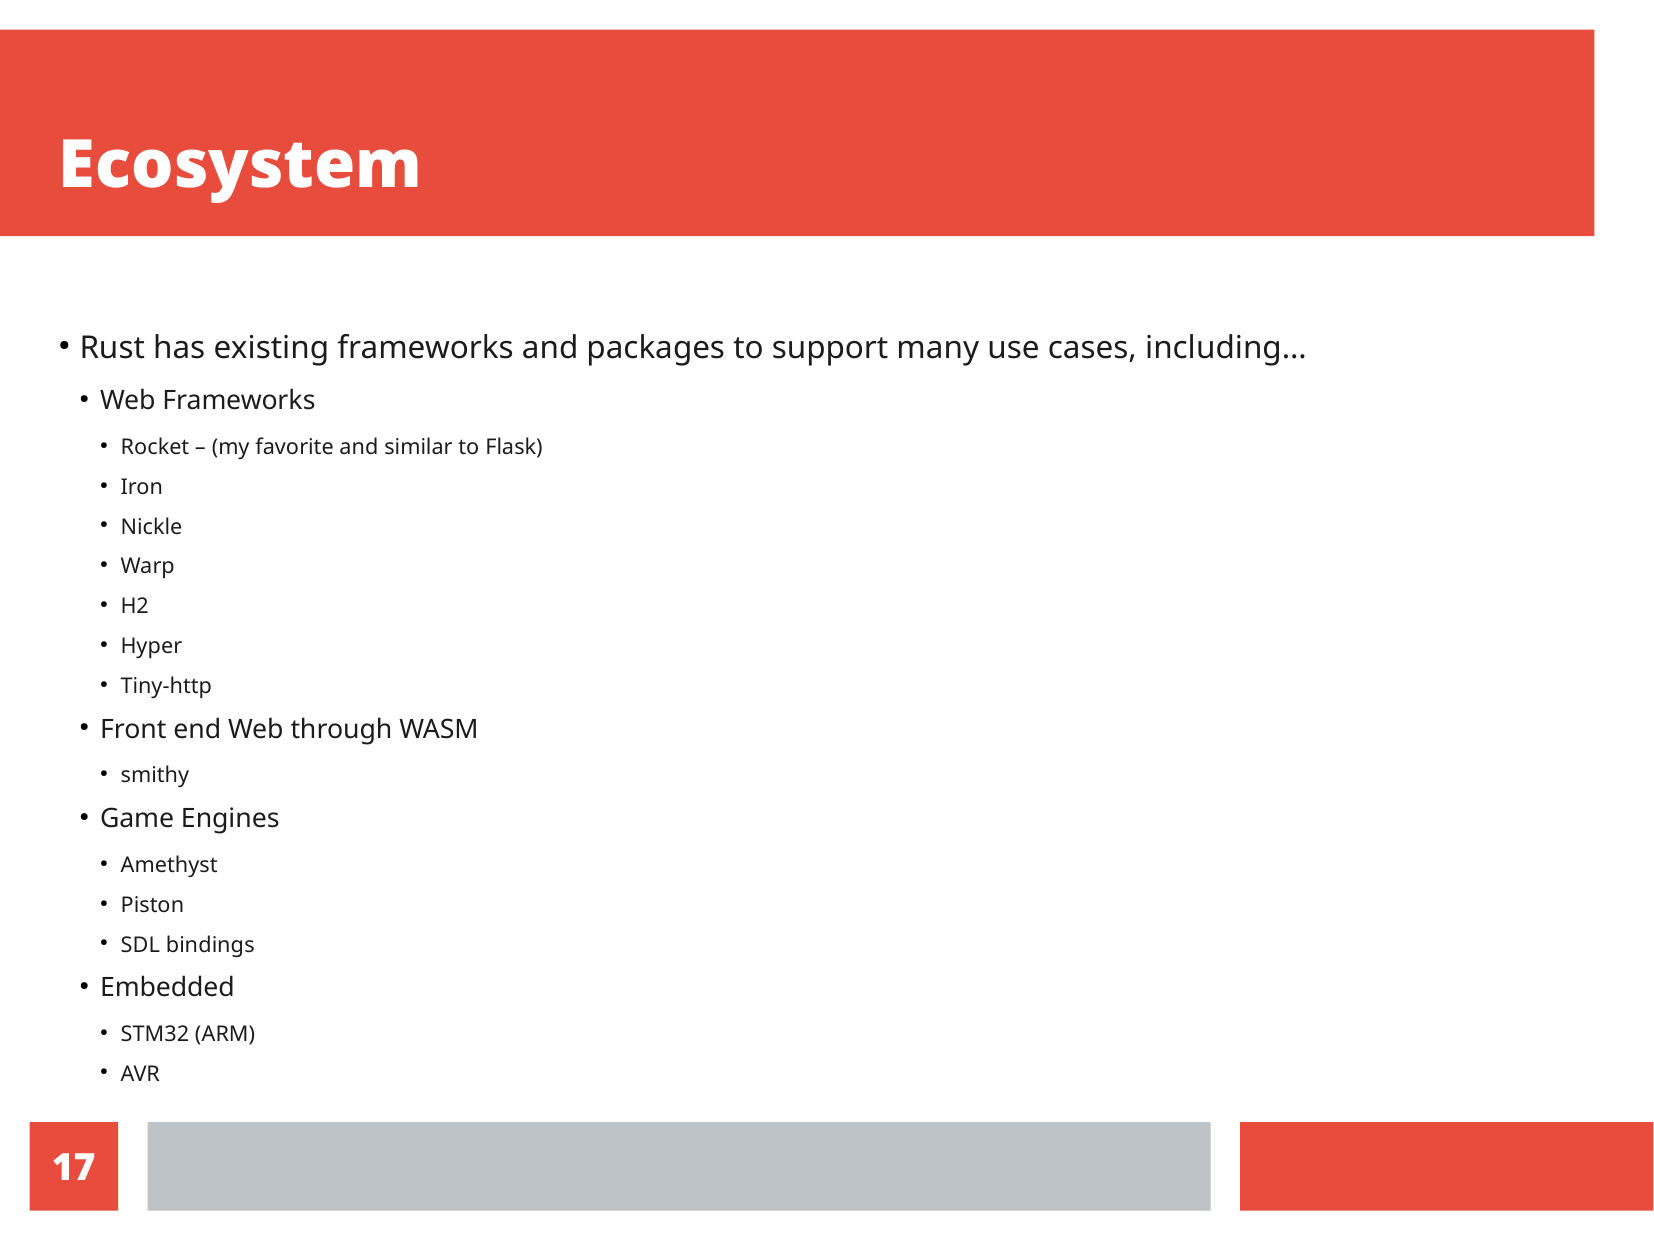

# Ecosystem
Rust has existing frameworks and packages to support many use cases, including…
Web Frameworks
Rocket – (my favorite and similar to Flask)
Iron
Nickle
Warp
H2
Hyper
Tiny-http
Front end Web through WASM
smithy
Game Engines
Amethyst
Piston
SDL bindings
Embedded
STM32 (ARM)
AVR
17